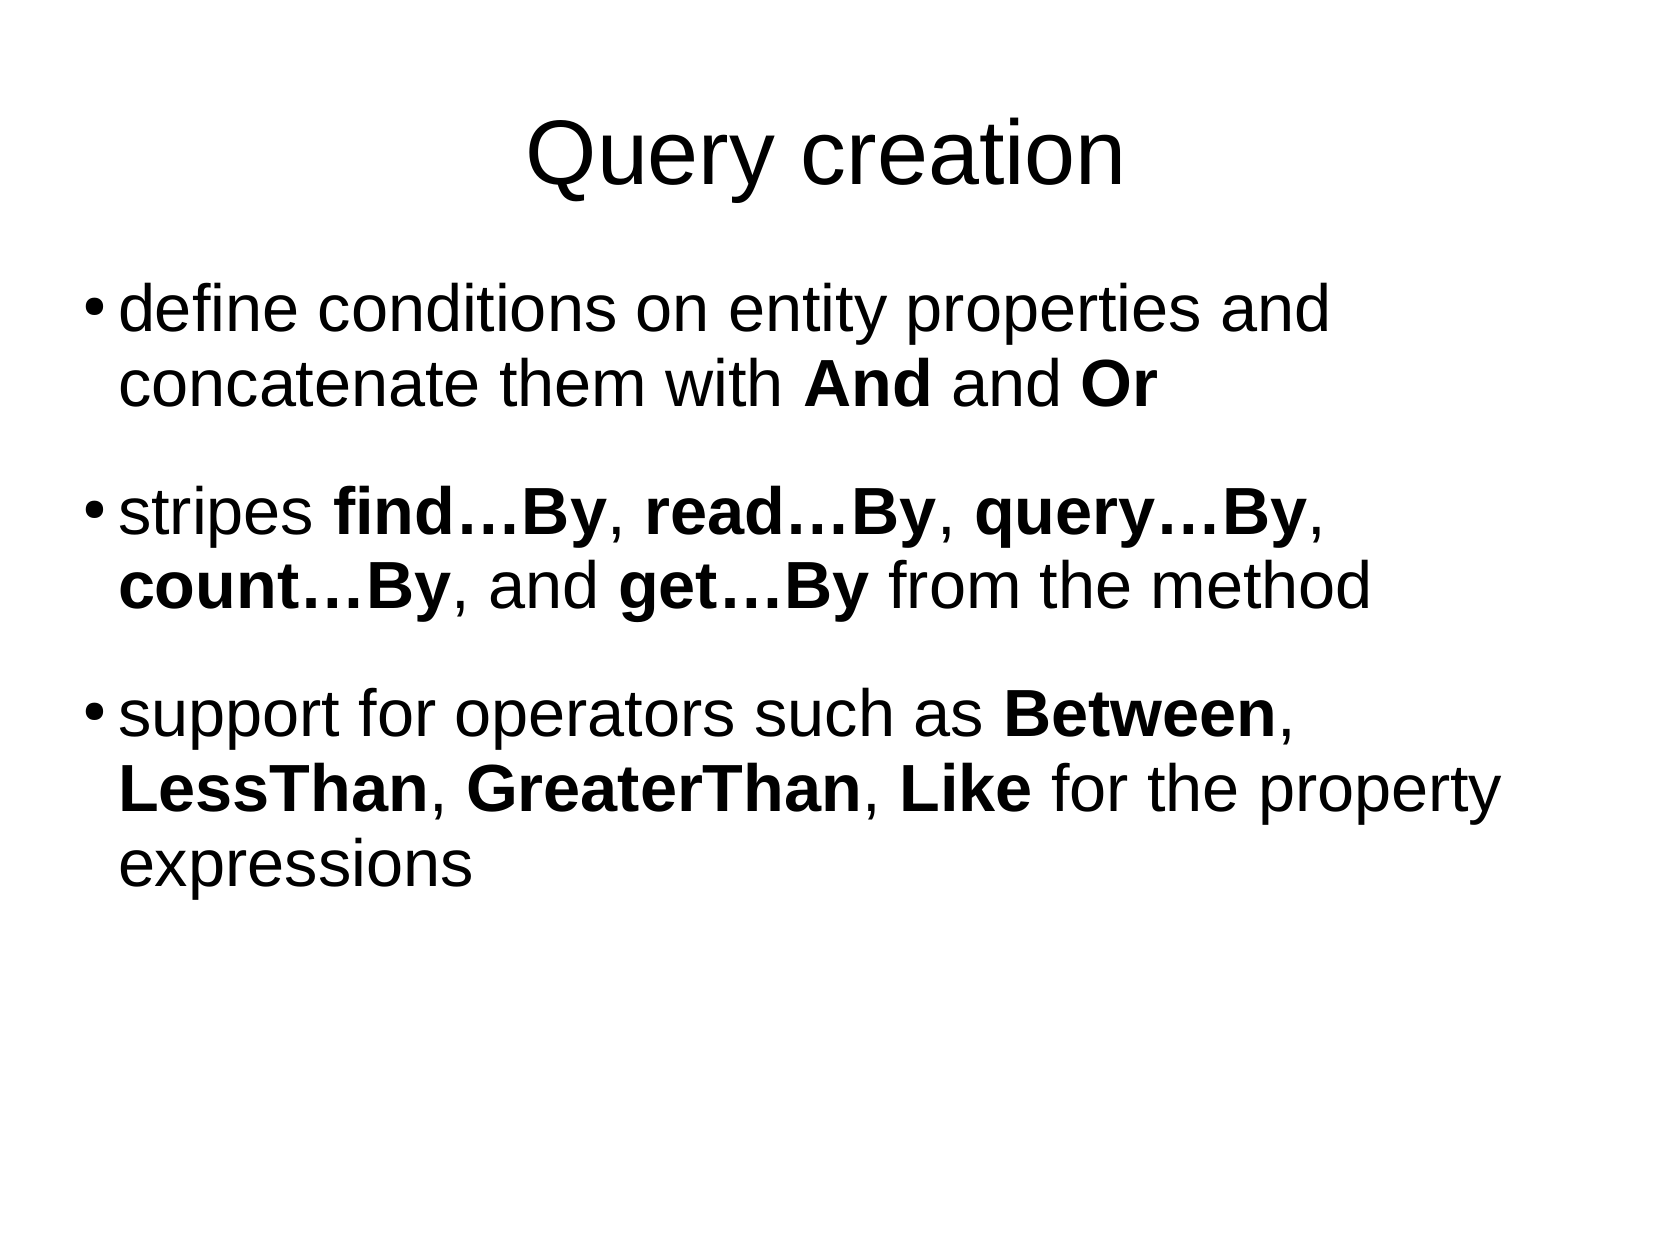

# Query creation
define conditions on entity properties and concatenate them with And and Or
stripes find…By, read…By, query…By, count…By, and get…By from the method
support for operators such as Between, LessThan, GreaterThan, Like for the property expressions